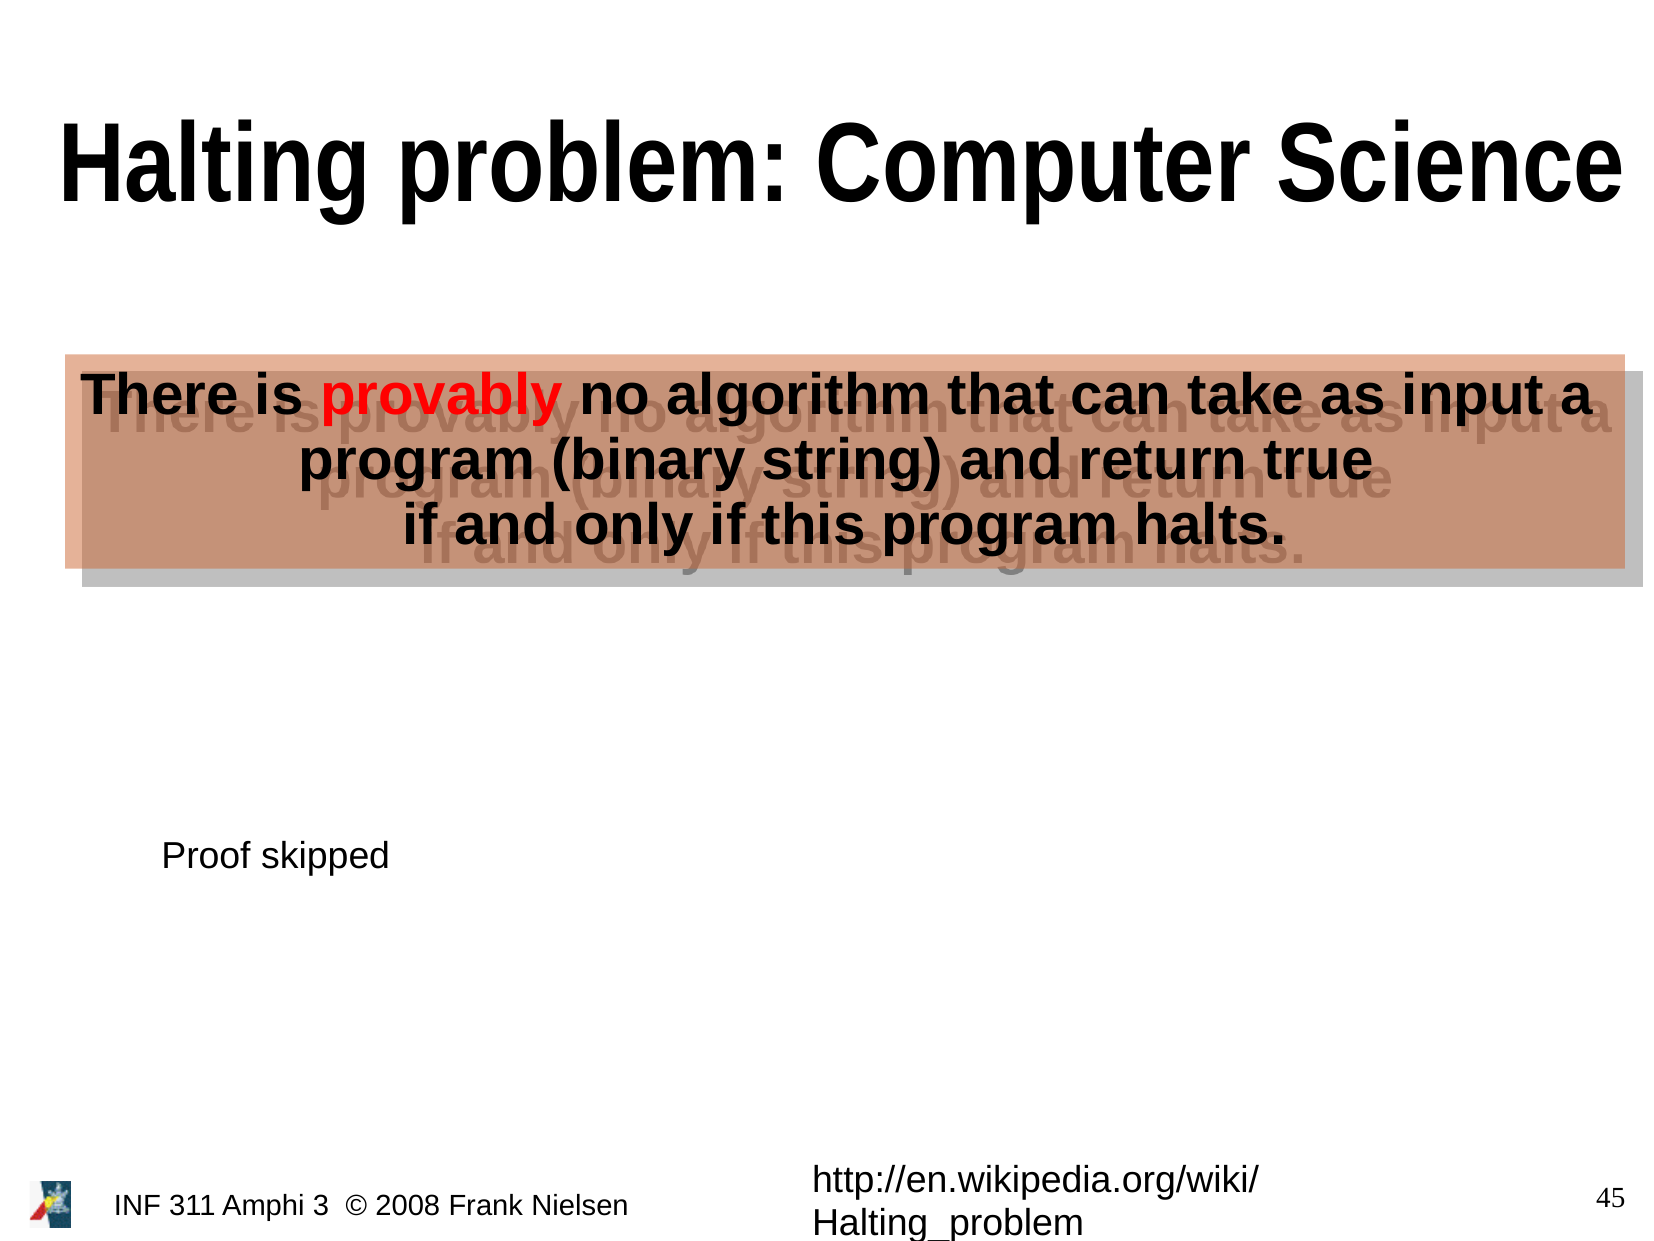

Halting problem: Computer Science
There is provably no algorithm that can take as input a
program (binary string) and return true
if and only if this program halts.
Proof skipped
http://en.wikipedia.org/wiki/Halting_problem